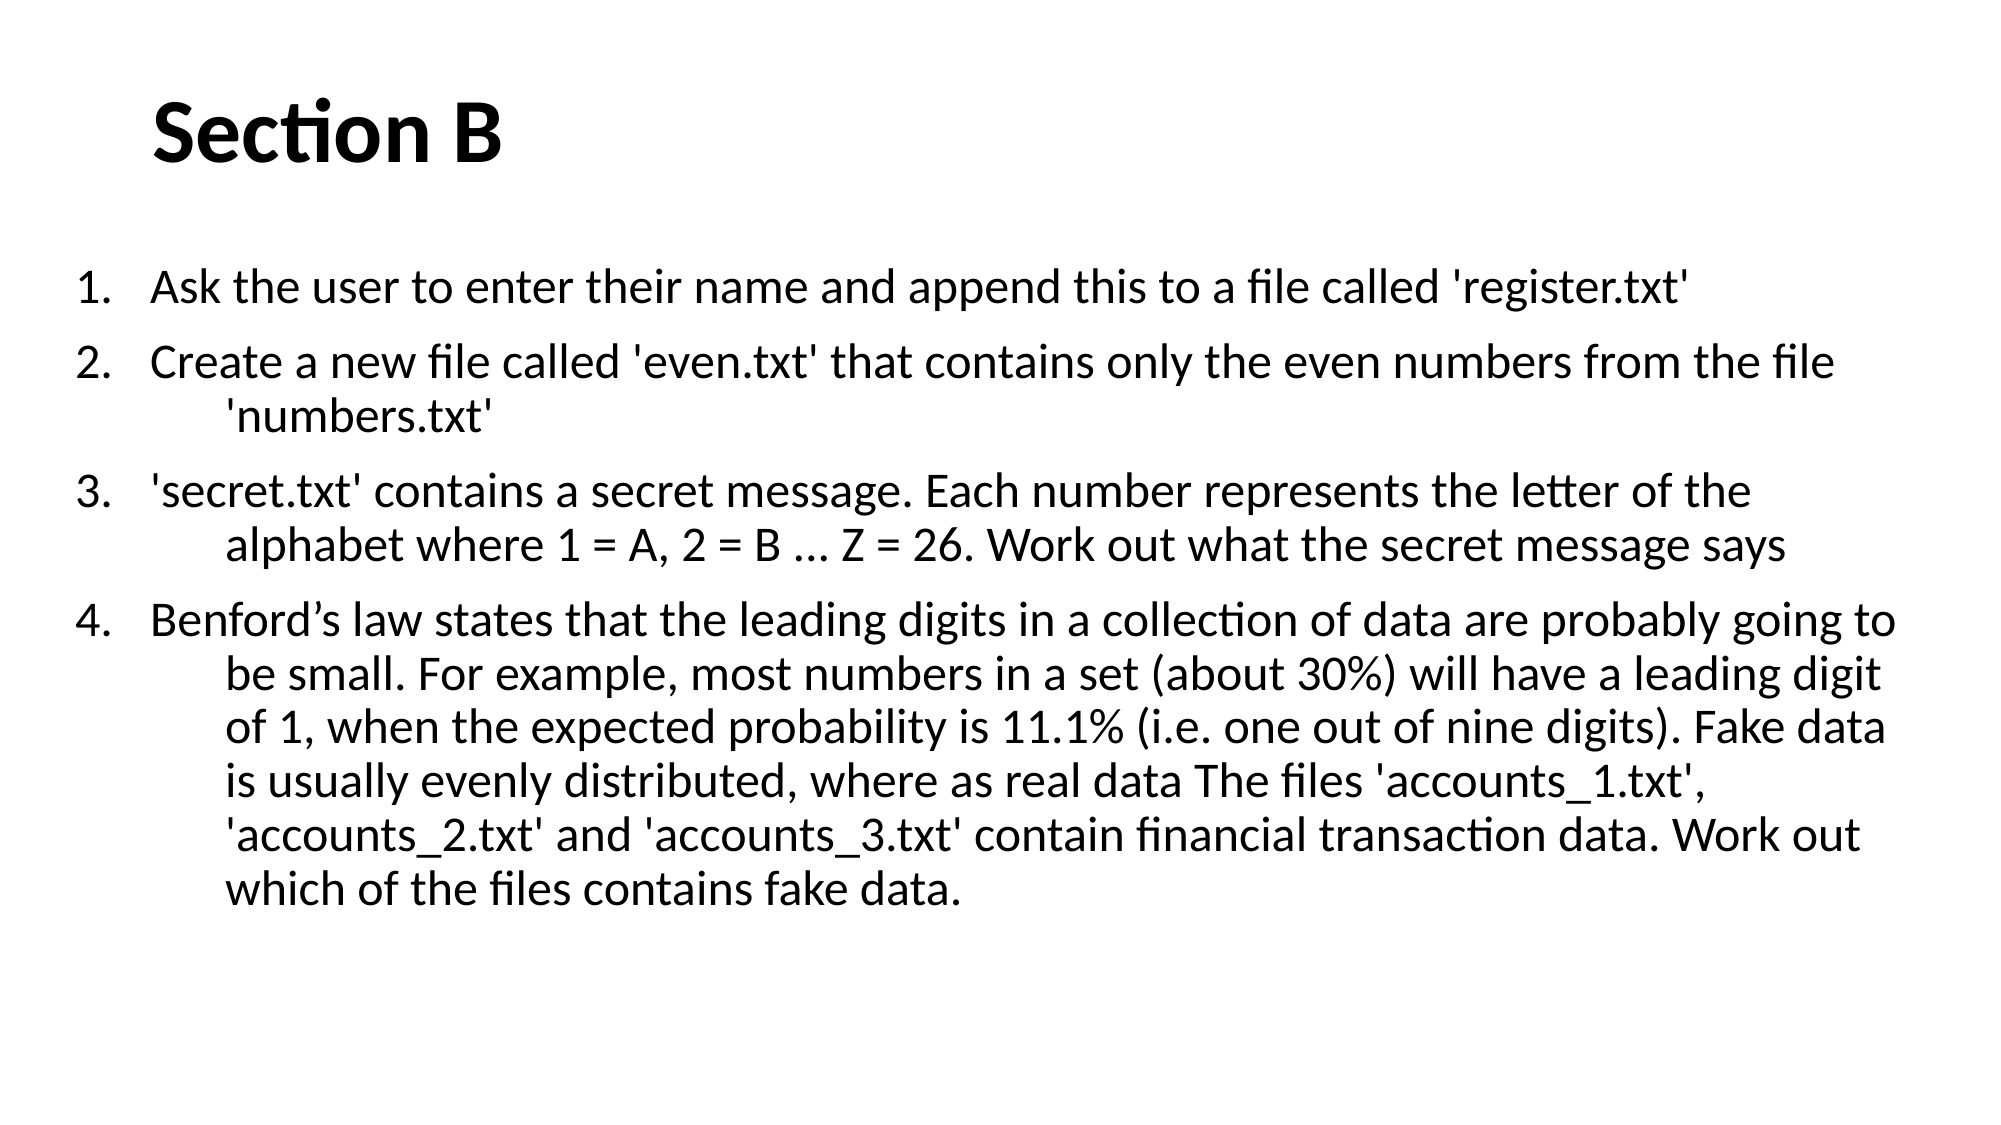

# Section B
Ask the user to enter their name and append this to a file called 'register.txt'
Create a new file called 'even.txt' that contains only the even numbers from the file 'numbers.txt'
'secret.txt' contains a secret message. Each number represents the letter of the alphabet where 1 = A, 2 = B ... Z = 26. Work out what the secret message says
Benford’s law states that the leading digits in a collection of data are probably going to be small. For example, most numbers in a set (about 30%) will have a leading digit of 1, when the expected probability is 11.1% (i.e. one out of nine digits). Fake data is usually evenly distributed, where as real data The files 'accounts_1.txt', 'accounts_2.txt' and 'accounts_3.txt' contain financial transaction data. Work out which of the files contains fake data.